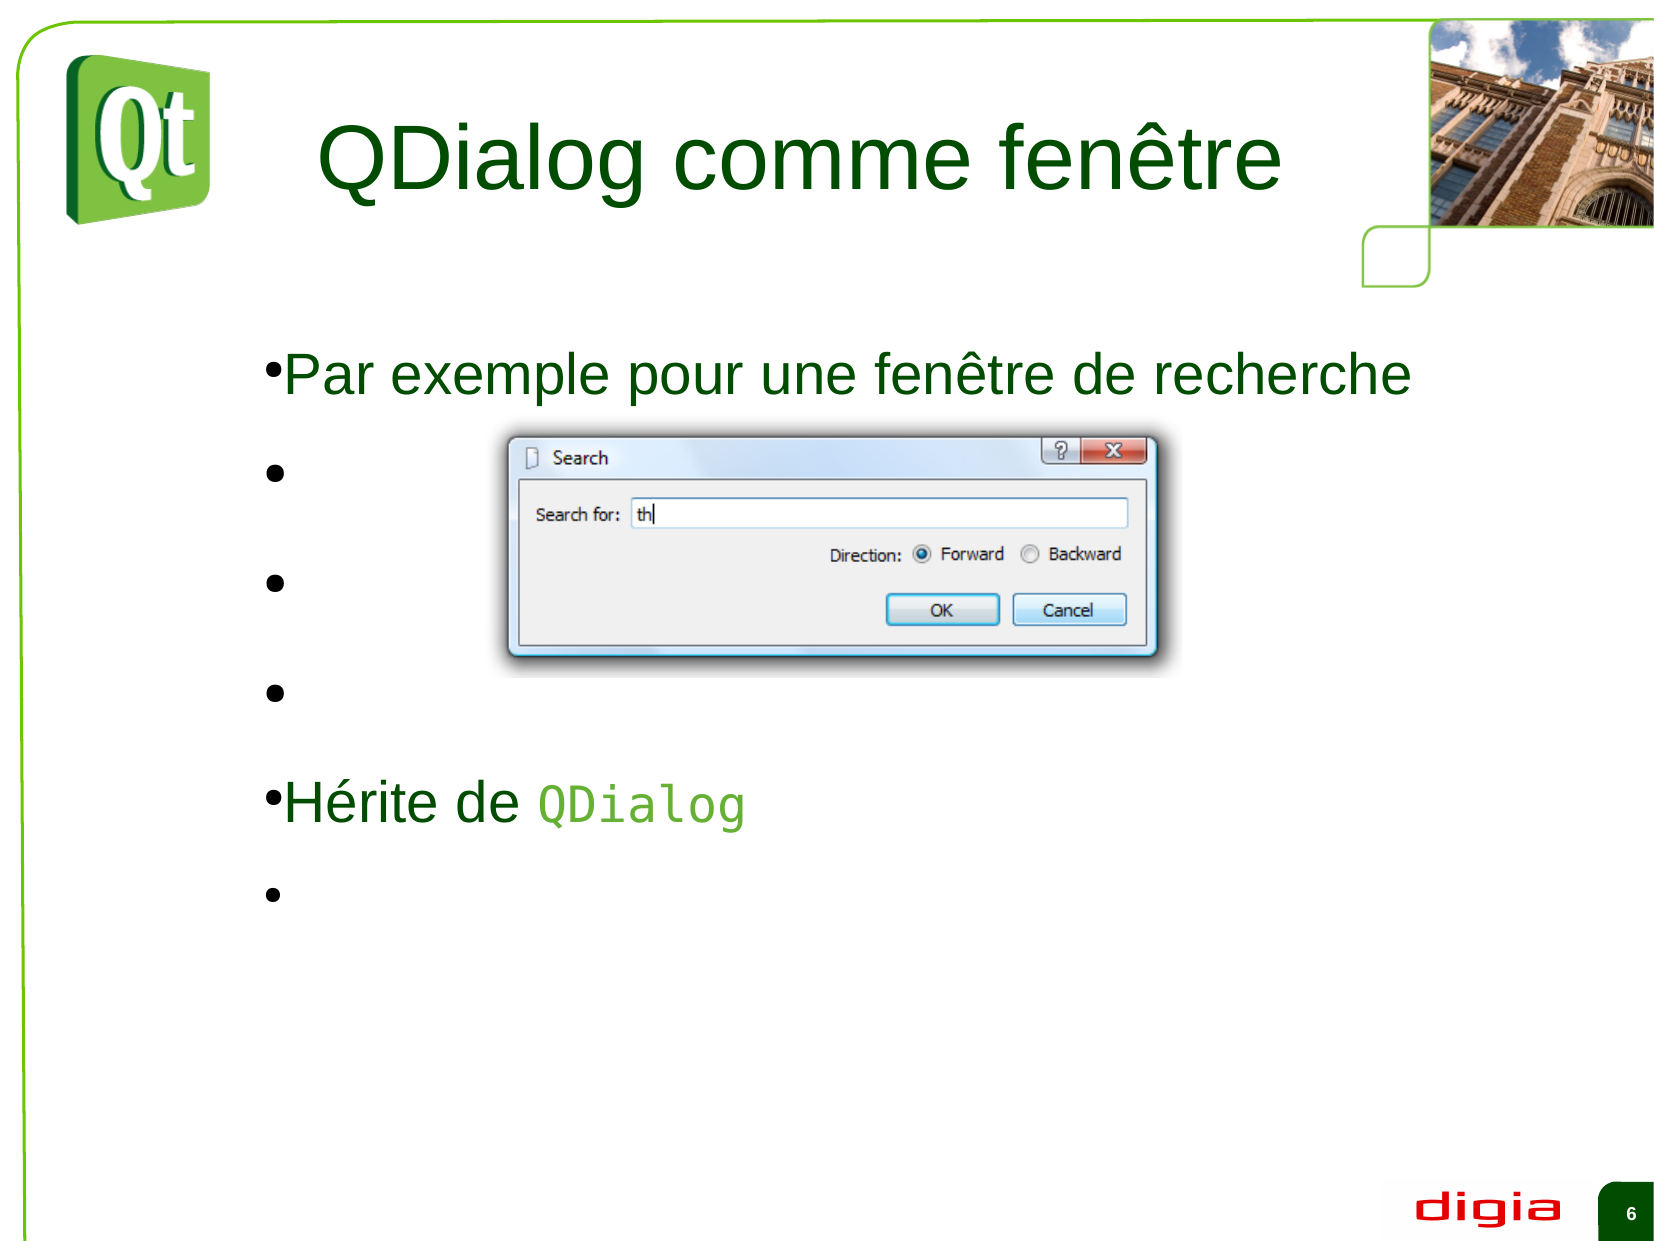

# QDialog comme fenêtre
Par exemple pour une fenêtre de recherche
Hérite de QDialog